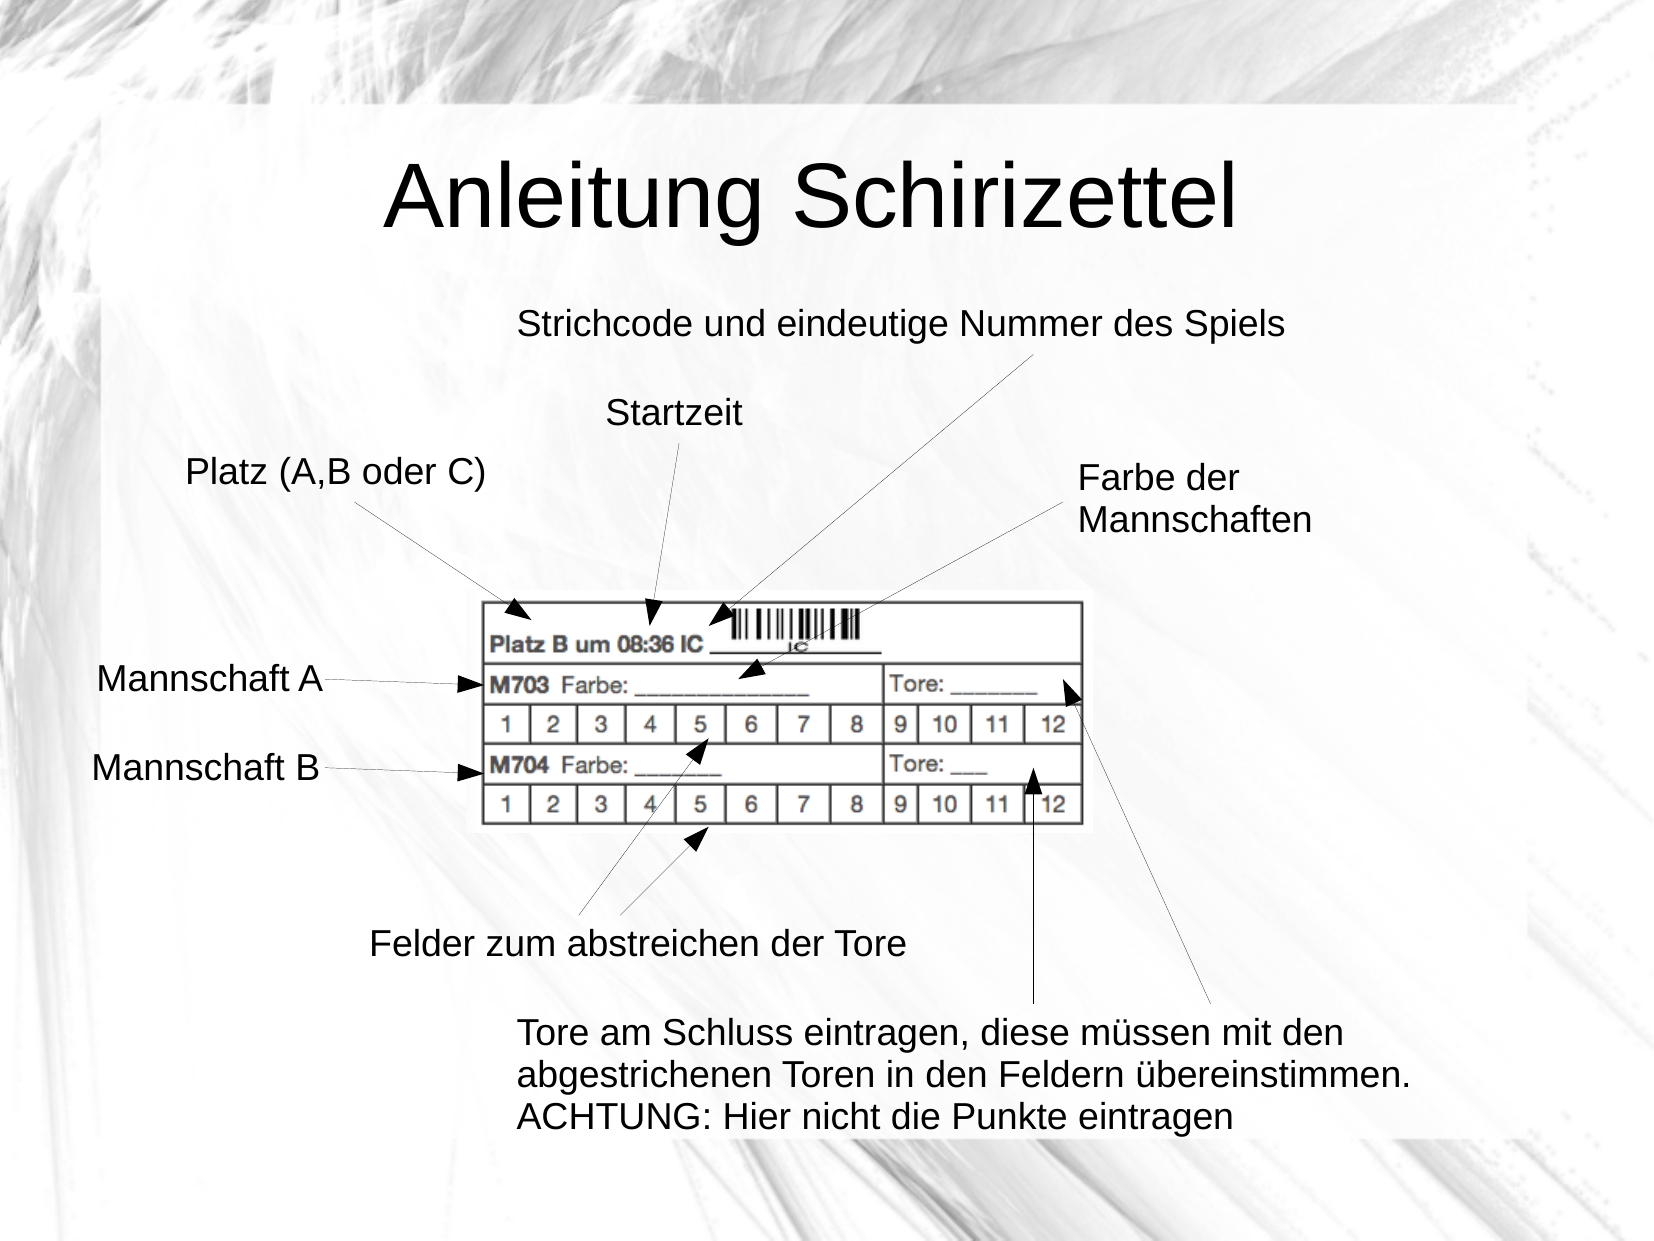

# Anleitung Schirizettel
Strichcode und eindeutige Nummer des Spiels
Startzeit
Platz (A,B oder C)
Farbe der Mannschaften
Mannschaft A
Mannschaft B
Felder zum abstreichen der Tore
Tore am Schluss eintragen, diese müssen mit den abgestrichenen Toren in den Feldern übereinstimmen. ACHTUNG: Hier nicht die Punkte eintragen